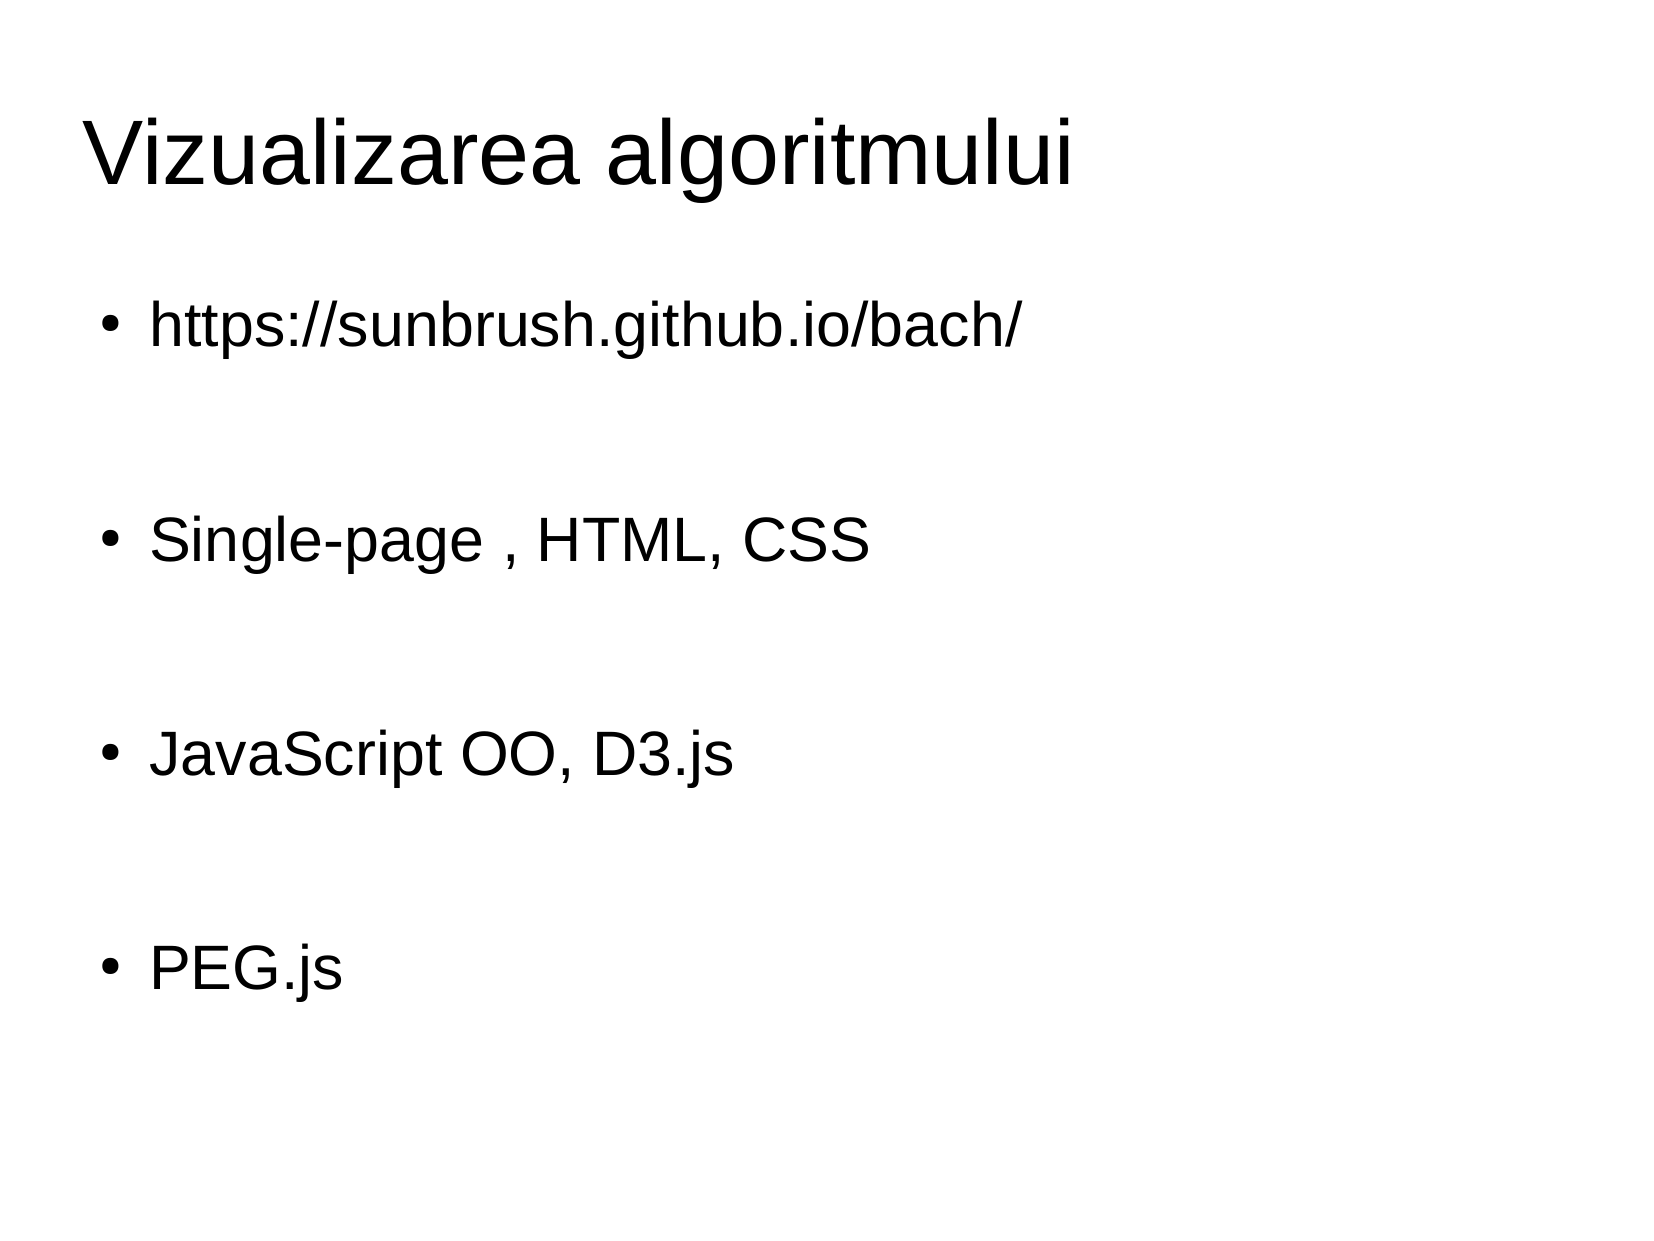

# Vizualizarea algoritmului
https://sunbrush.github.io/bach/
Single-page , HTML, CSS
JavaScript OO, D3.js
PEG.js